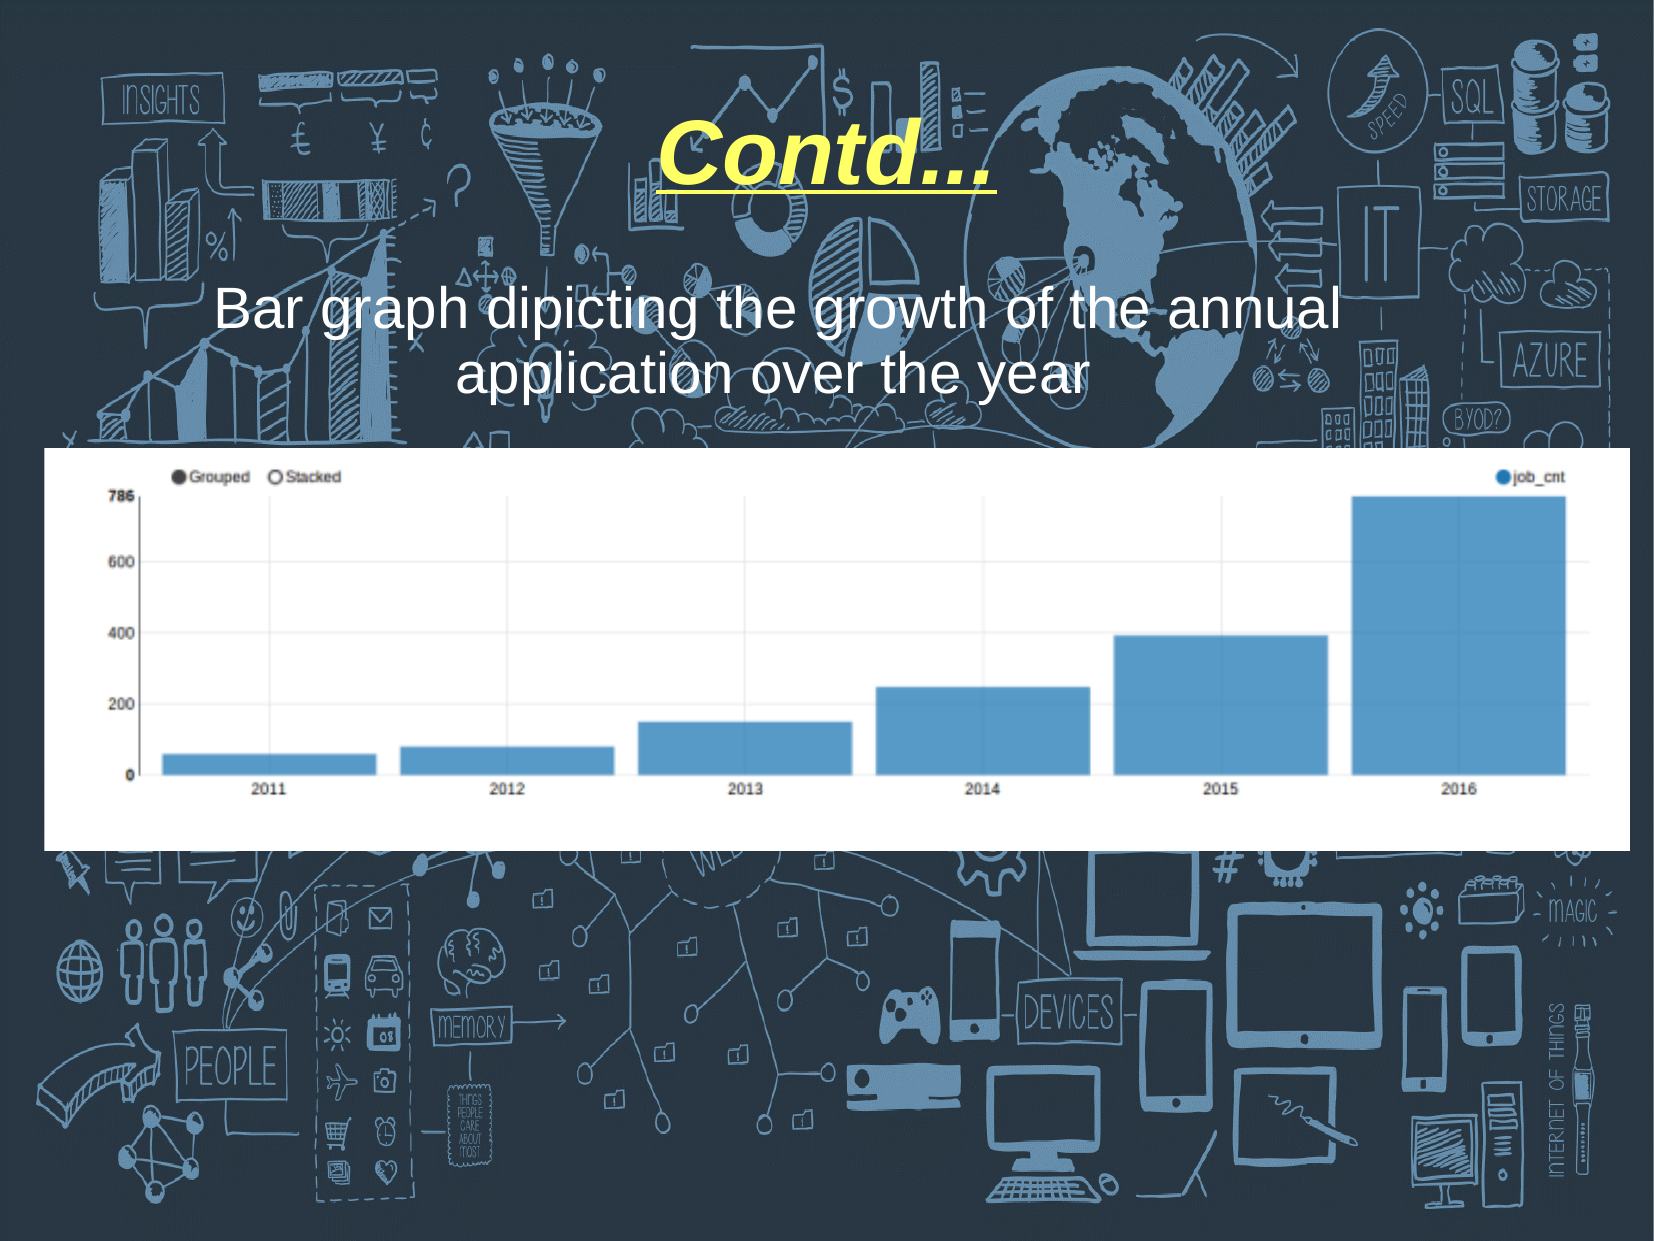

# Contd...
 Bar graph dipicting the growth of the annual application over the year